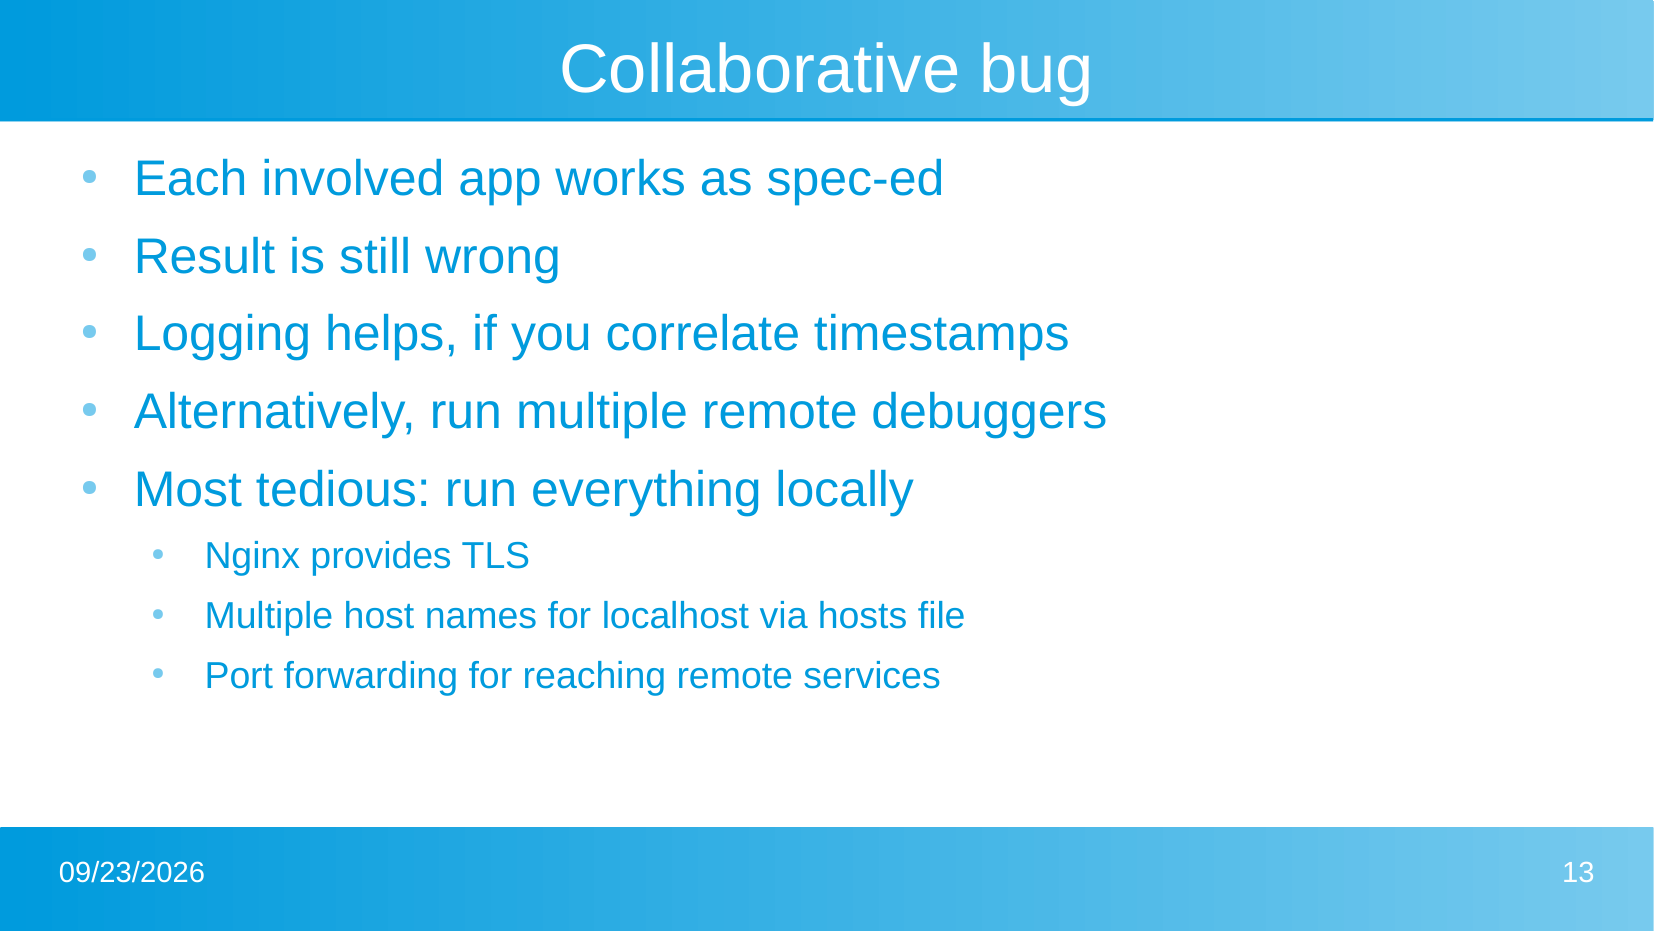

# Collaborative bug
Each involved app works as spec-ed
Result is still wrong
Logging helps, if you correlate timestamps
Alternatively, run multiple remote debuggers
Most tedious: run everything locally
Nginx provides TLS
Multiple host names for localhost via hosts file
Port forwarding for reaching remote services
13